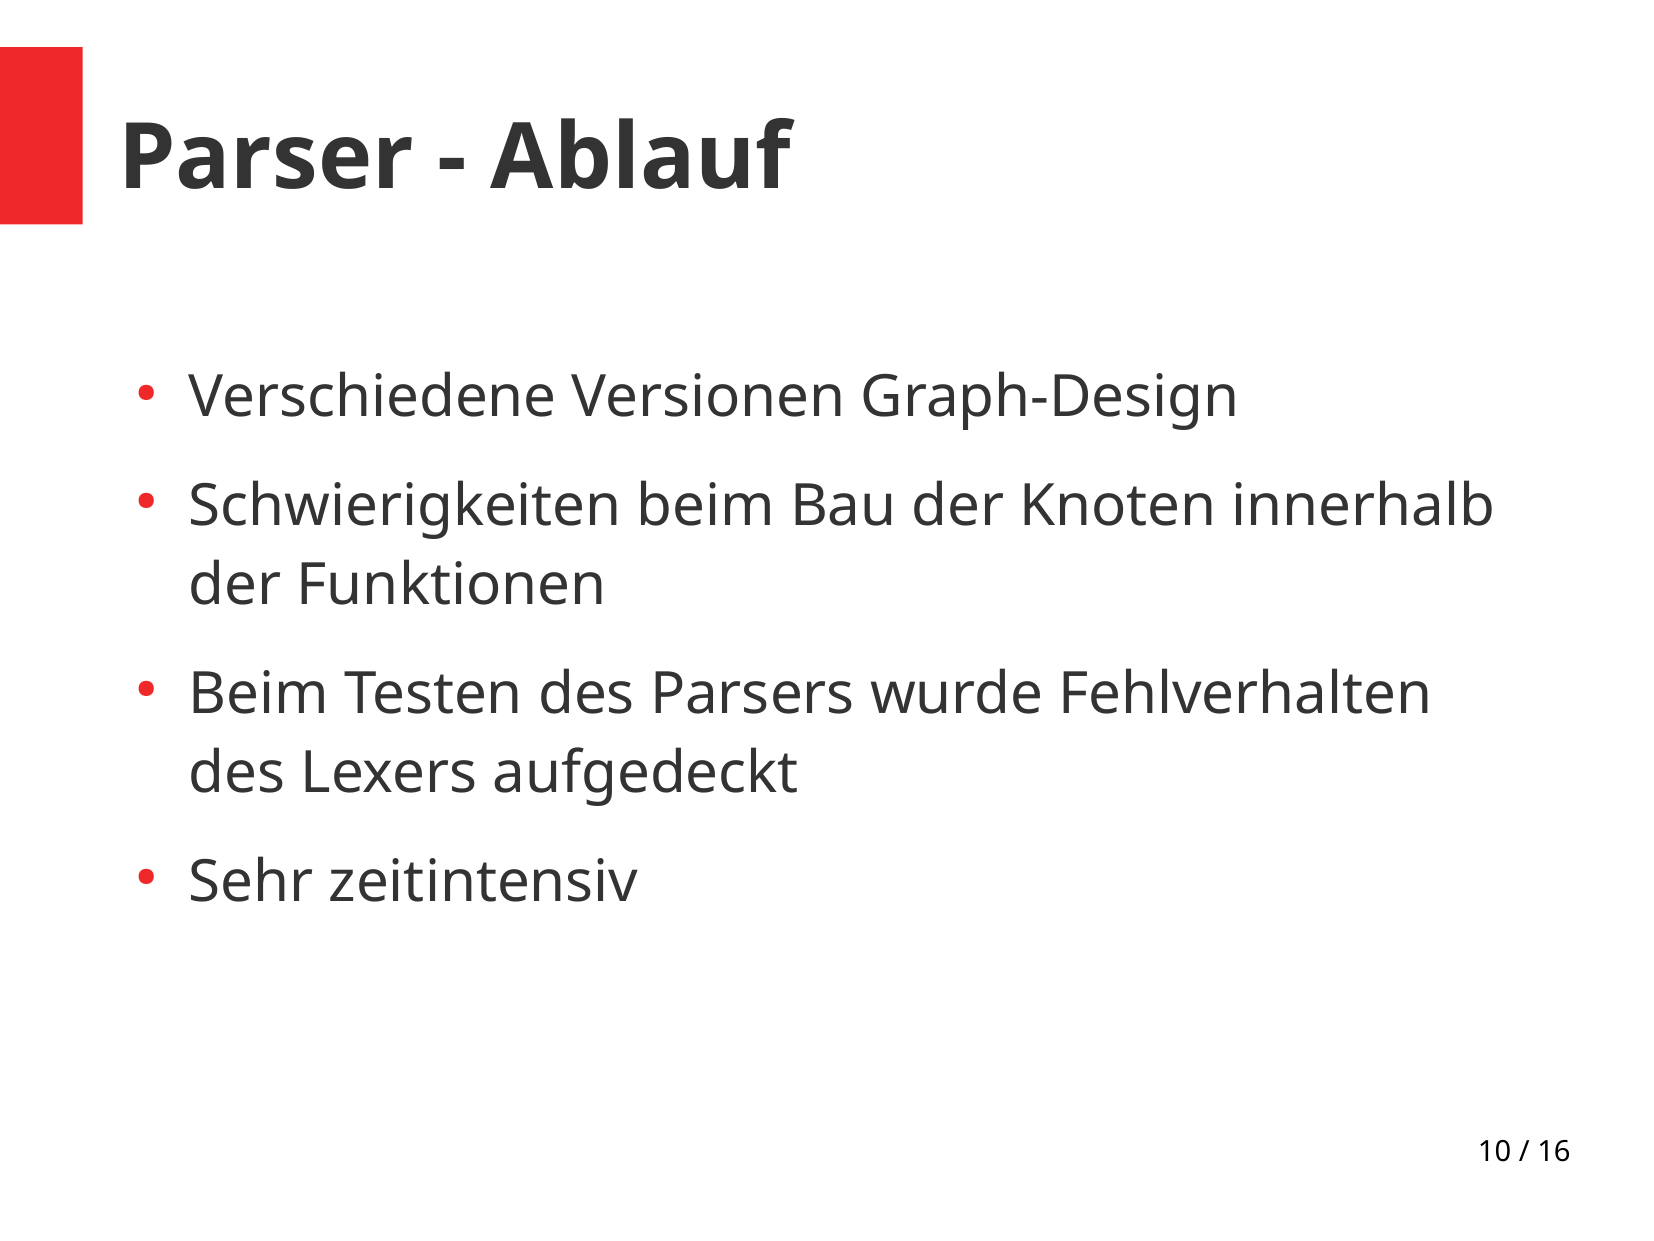

# Parser - Ablauf
Verschiedene Versionen Graph-Design
Schwierigkeiten beim Bau der Knoten innerhalb der Funktionen
Beim Testen des Parsers wurde Fehlverhalten des Lexers aufgedeckt
Sehr zeitintensiv
10